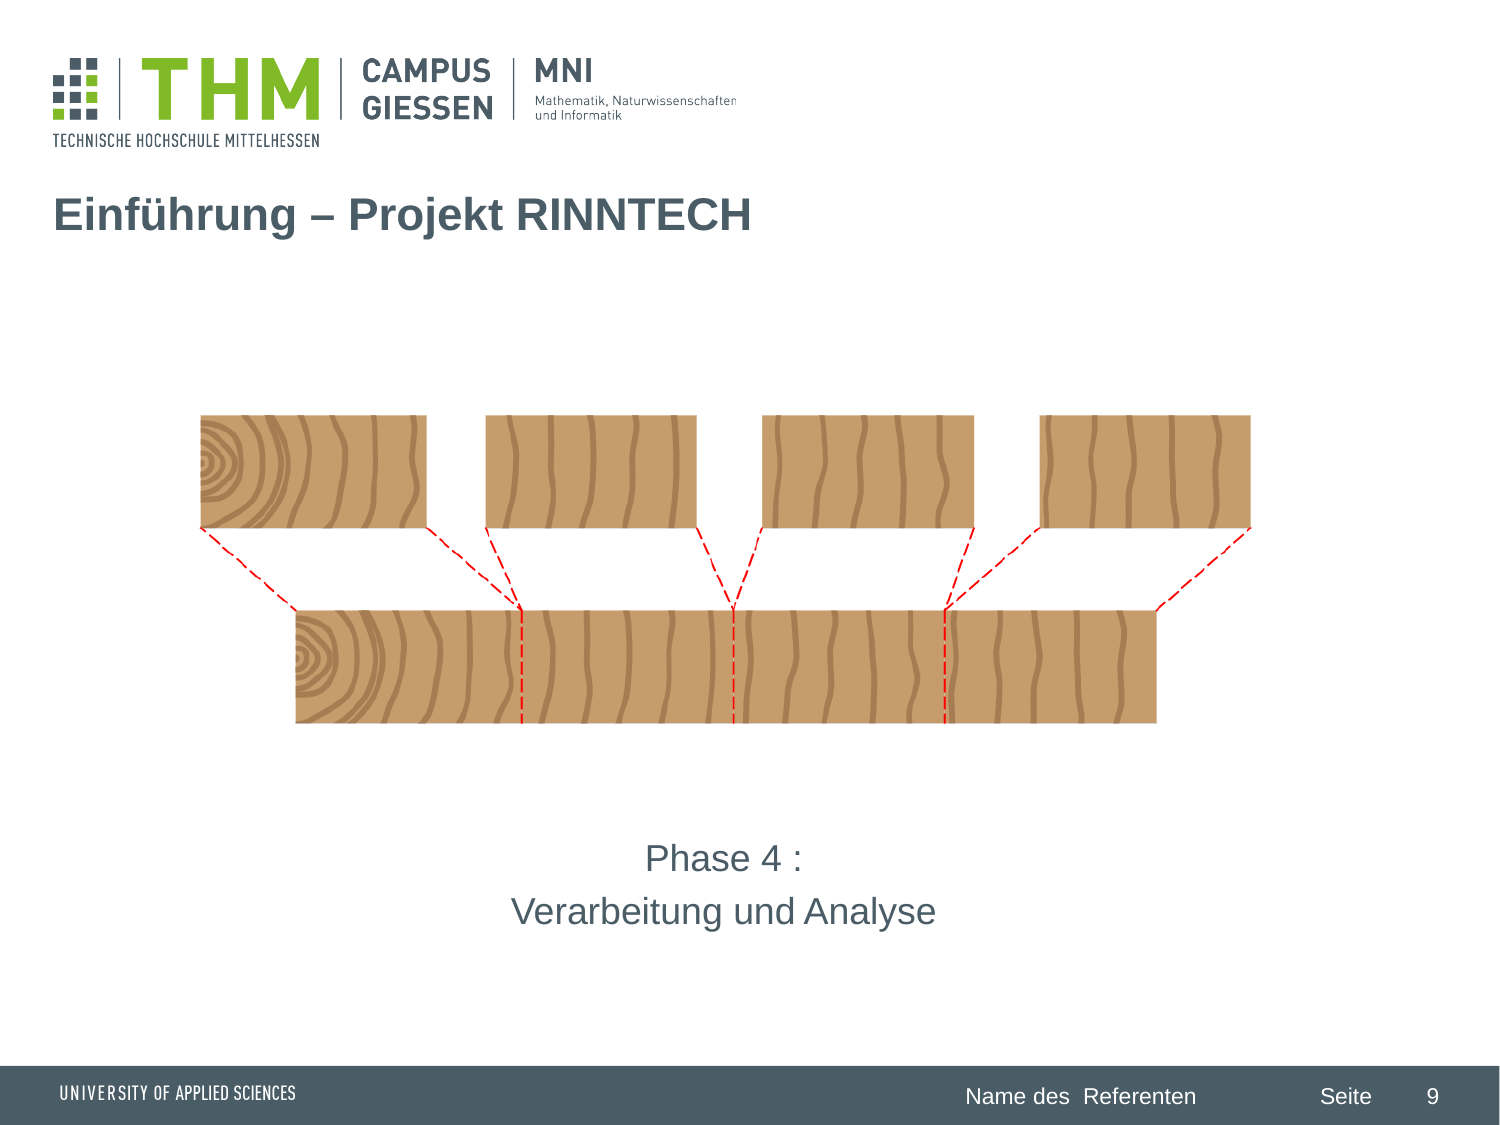

# Einführung – Projekt RINNTECH
Phase 4 :
Verarbeitung und Analyse